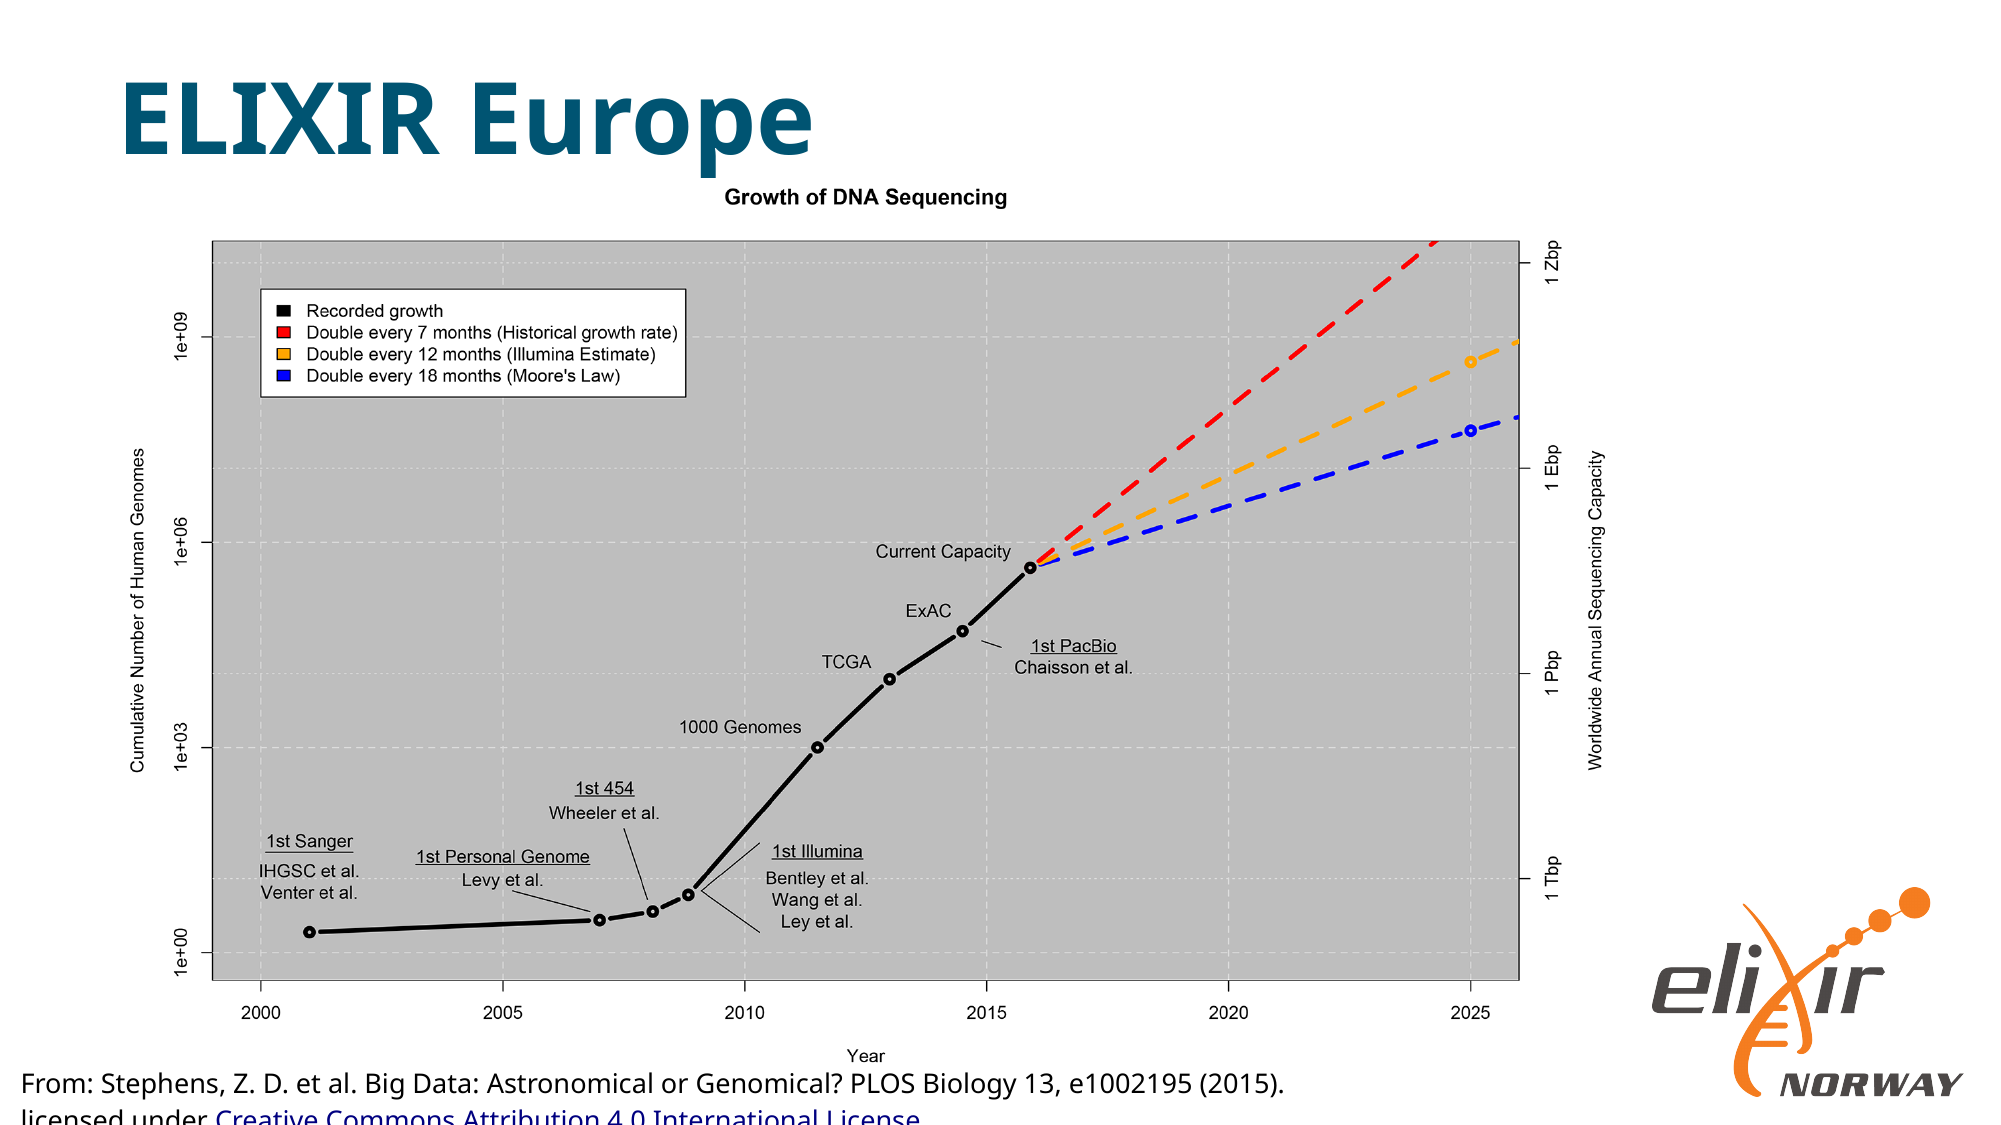

# ELIXIR Europe
From: Stephens, Z. D. et al. Big Data: Astronomical or Genomical? PLOS Biology 13, e1002195 (2015).
licensed under Creative Commons Attribution 4.0 International License